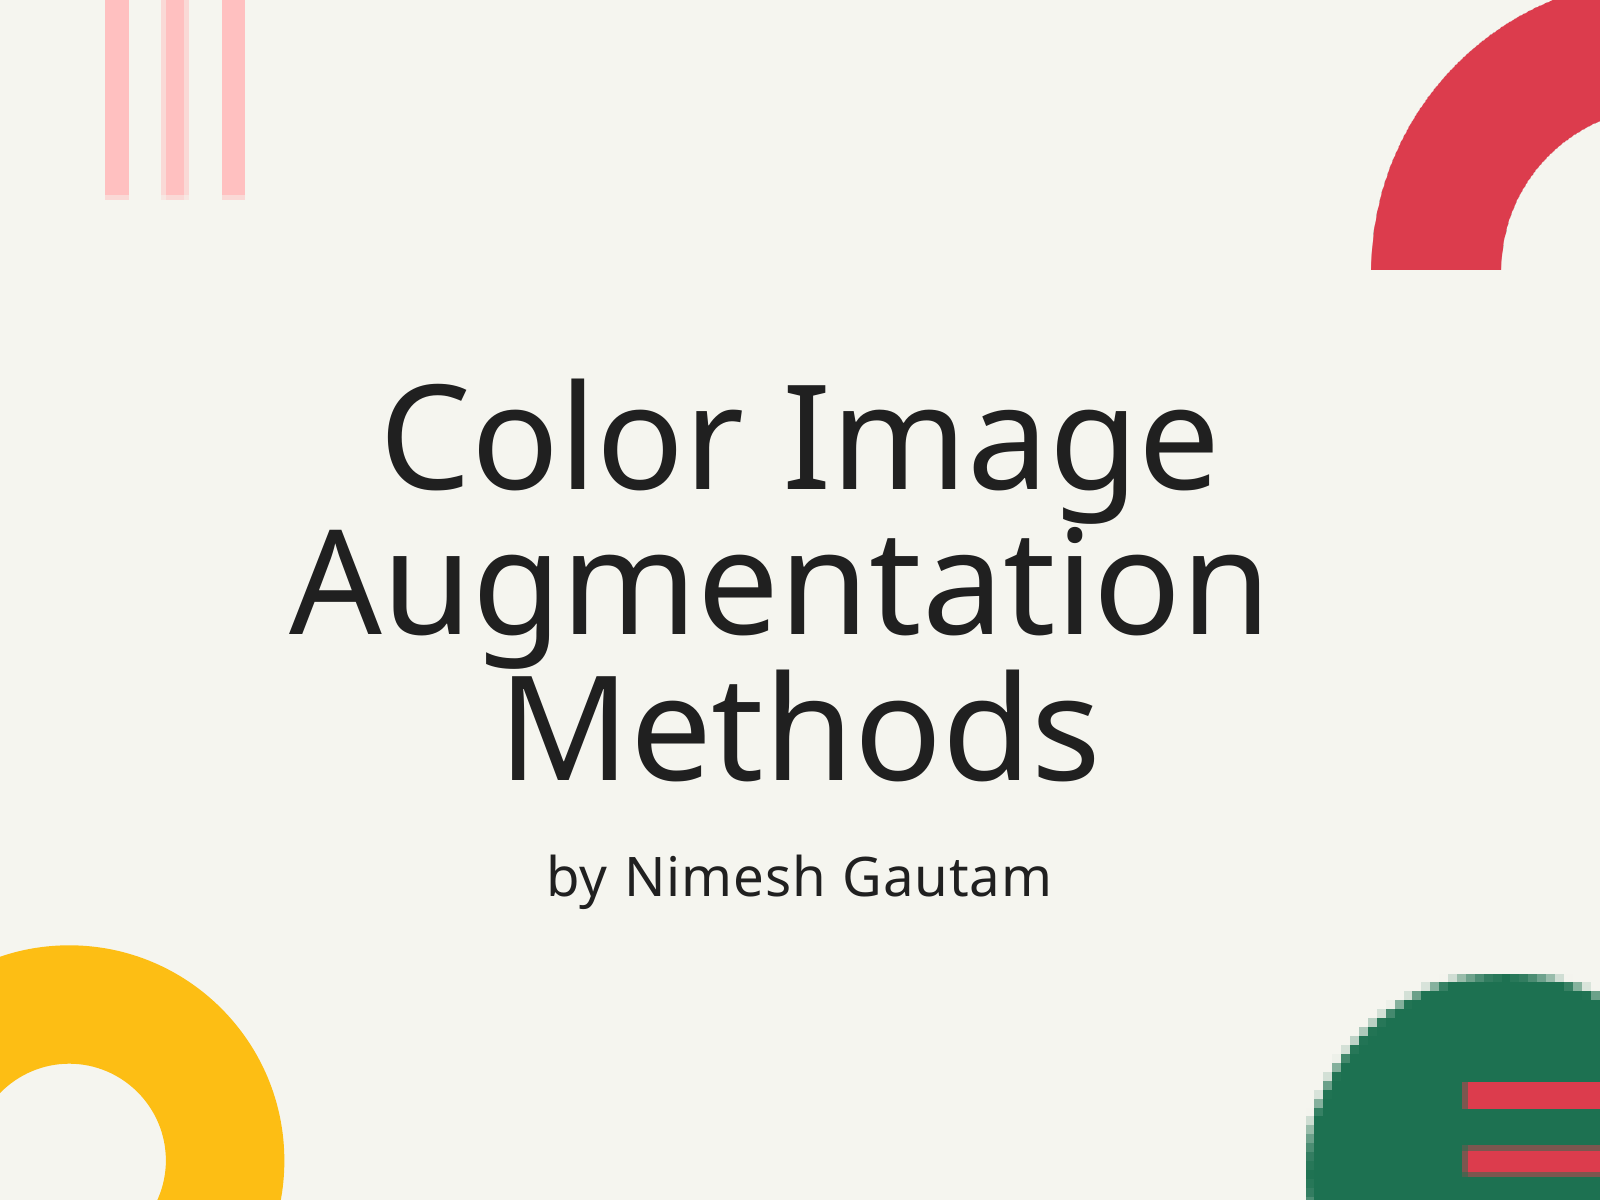

Color Image Augmentation
Methods
by Nimesh Gautam